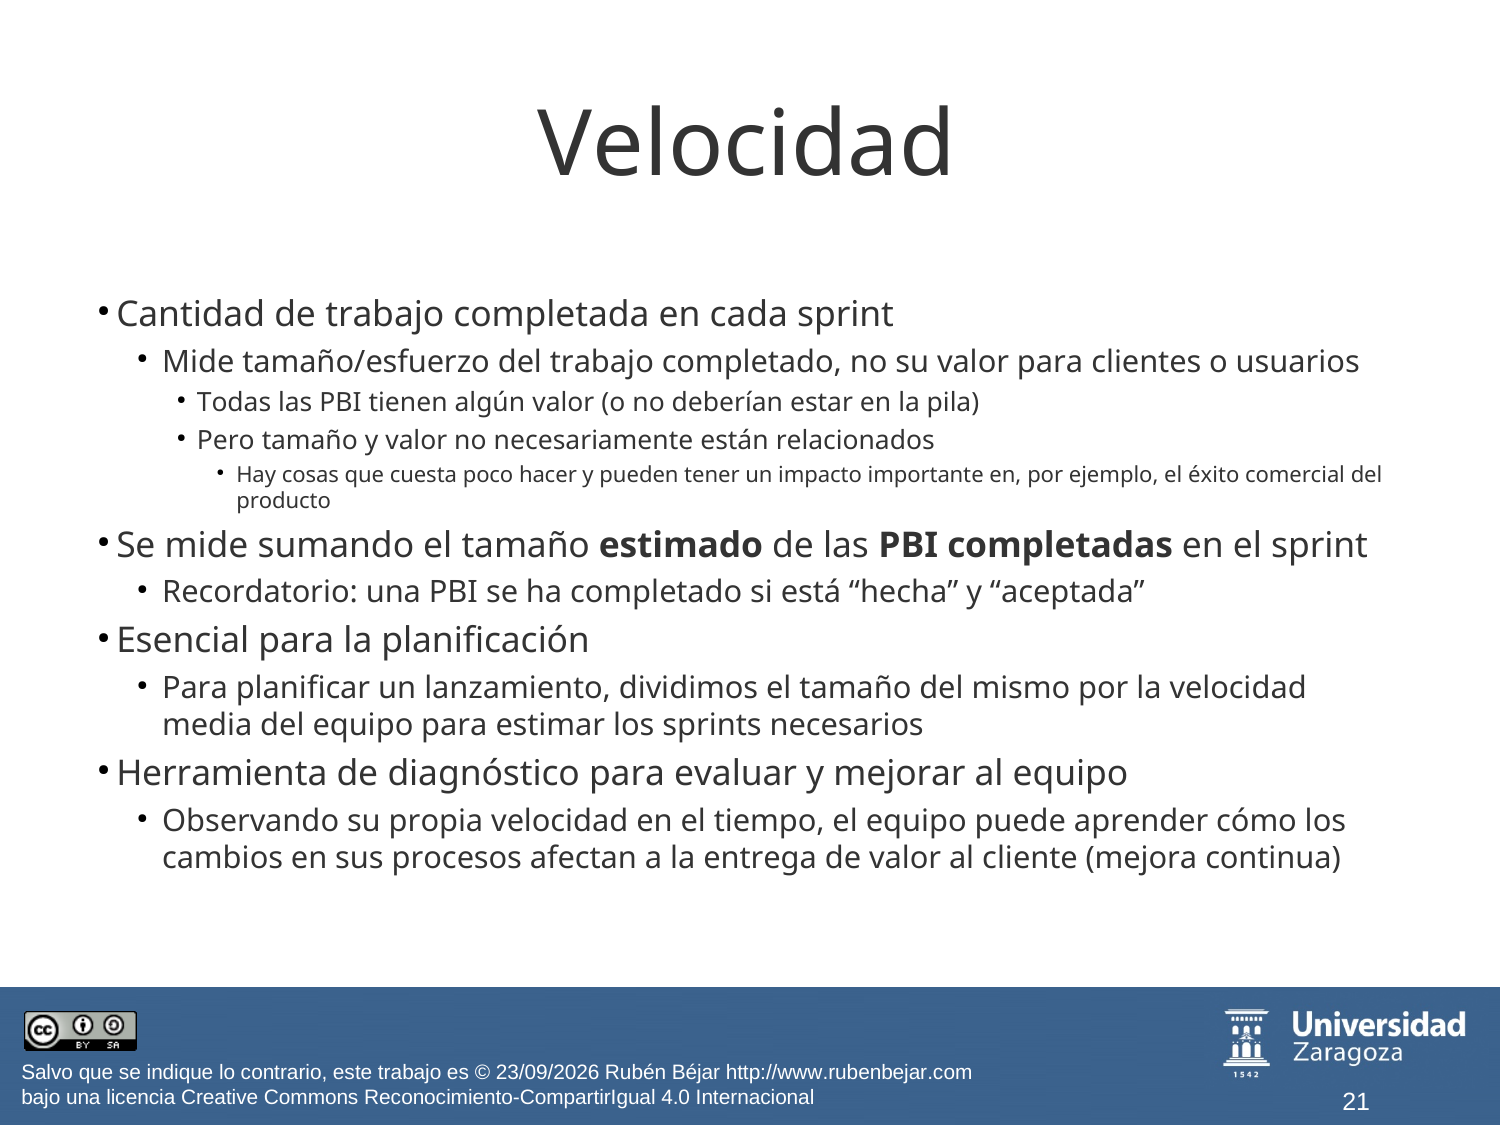

# Velocidad
Cantidad de trabajo completada en cada sprint
Mide tamaño/esfuerzo del trabajo completado, no su valor para clientes o usuarios
Todas las PBI tienen algún valor (o no deberían estar en la pila)
Pero tamaño y valor no necesariamente están relacionados
Hay cosas que cuesta poco hacer y pueden tener un impacto importante en, por ejemplo, el éxito comercial del producto
Se mide sumando el tamaño estimado de las PBI completadas en el sprint
Recordatorio: una PBI se ha completado si está “hecha” y “aceptada”
Esencial para la planificación
Para planificar un lanzamiento, dividimos el tamaño del mismo por la velocidad media del equipo para estimar los sprints necesarios
Herramienta de diagnóstico para evaluar y mejorar al equipo
Observando su propia velocidad en el tiempo, el equipo puede aprender cómo los cambios en sus procesos afectan a la entrega de valor al cliente (mejora continua)